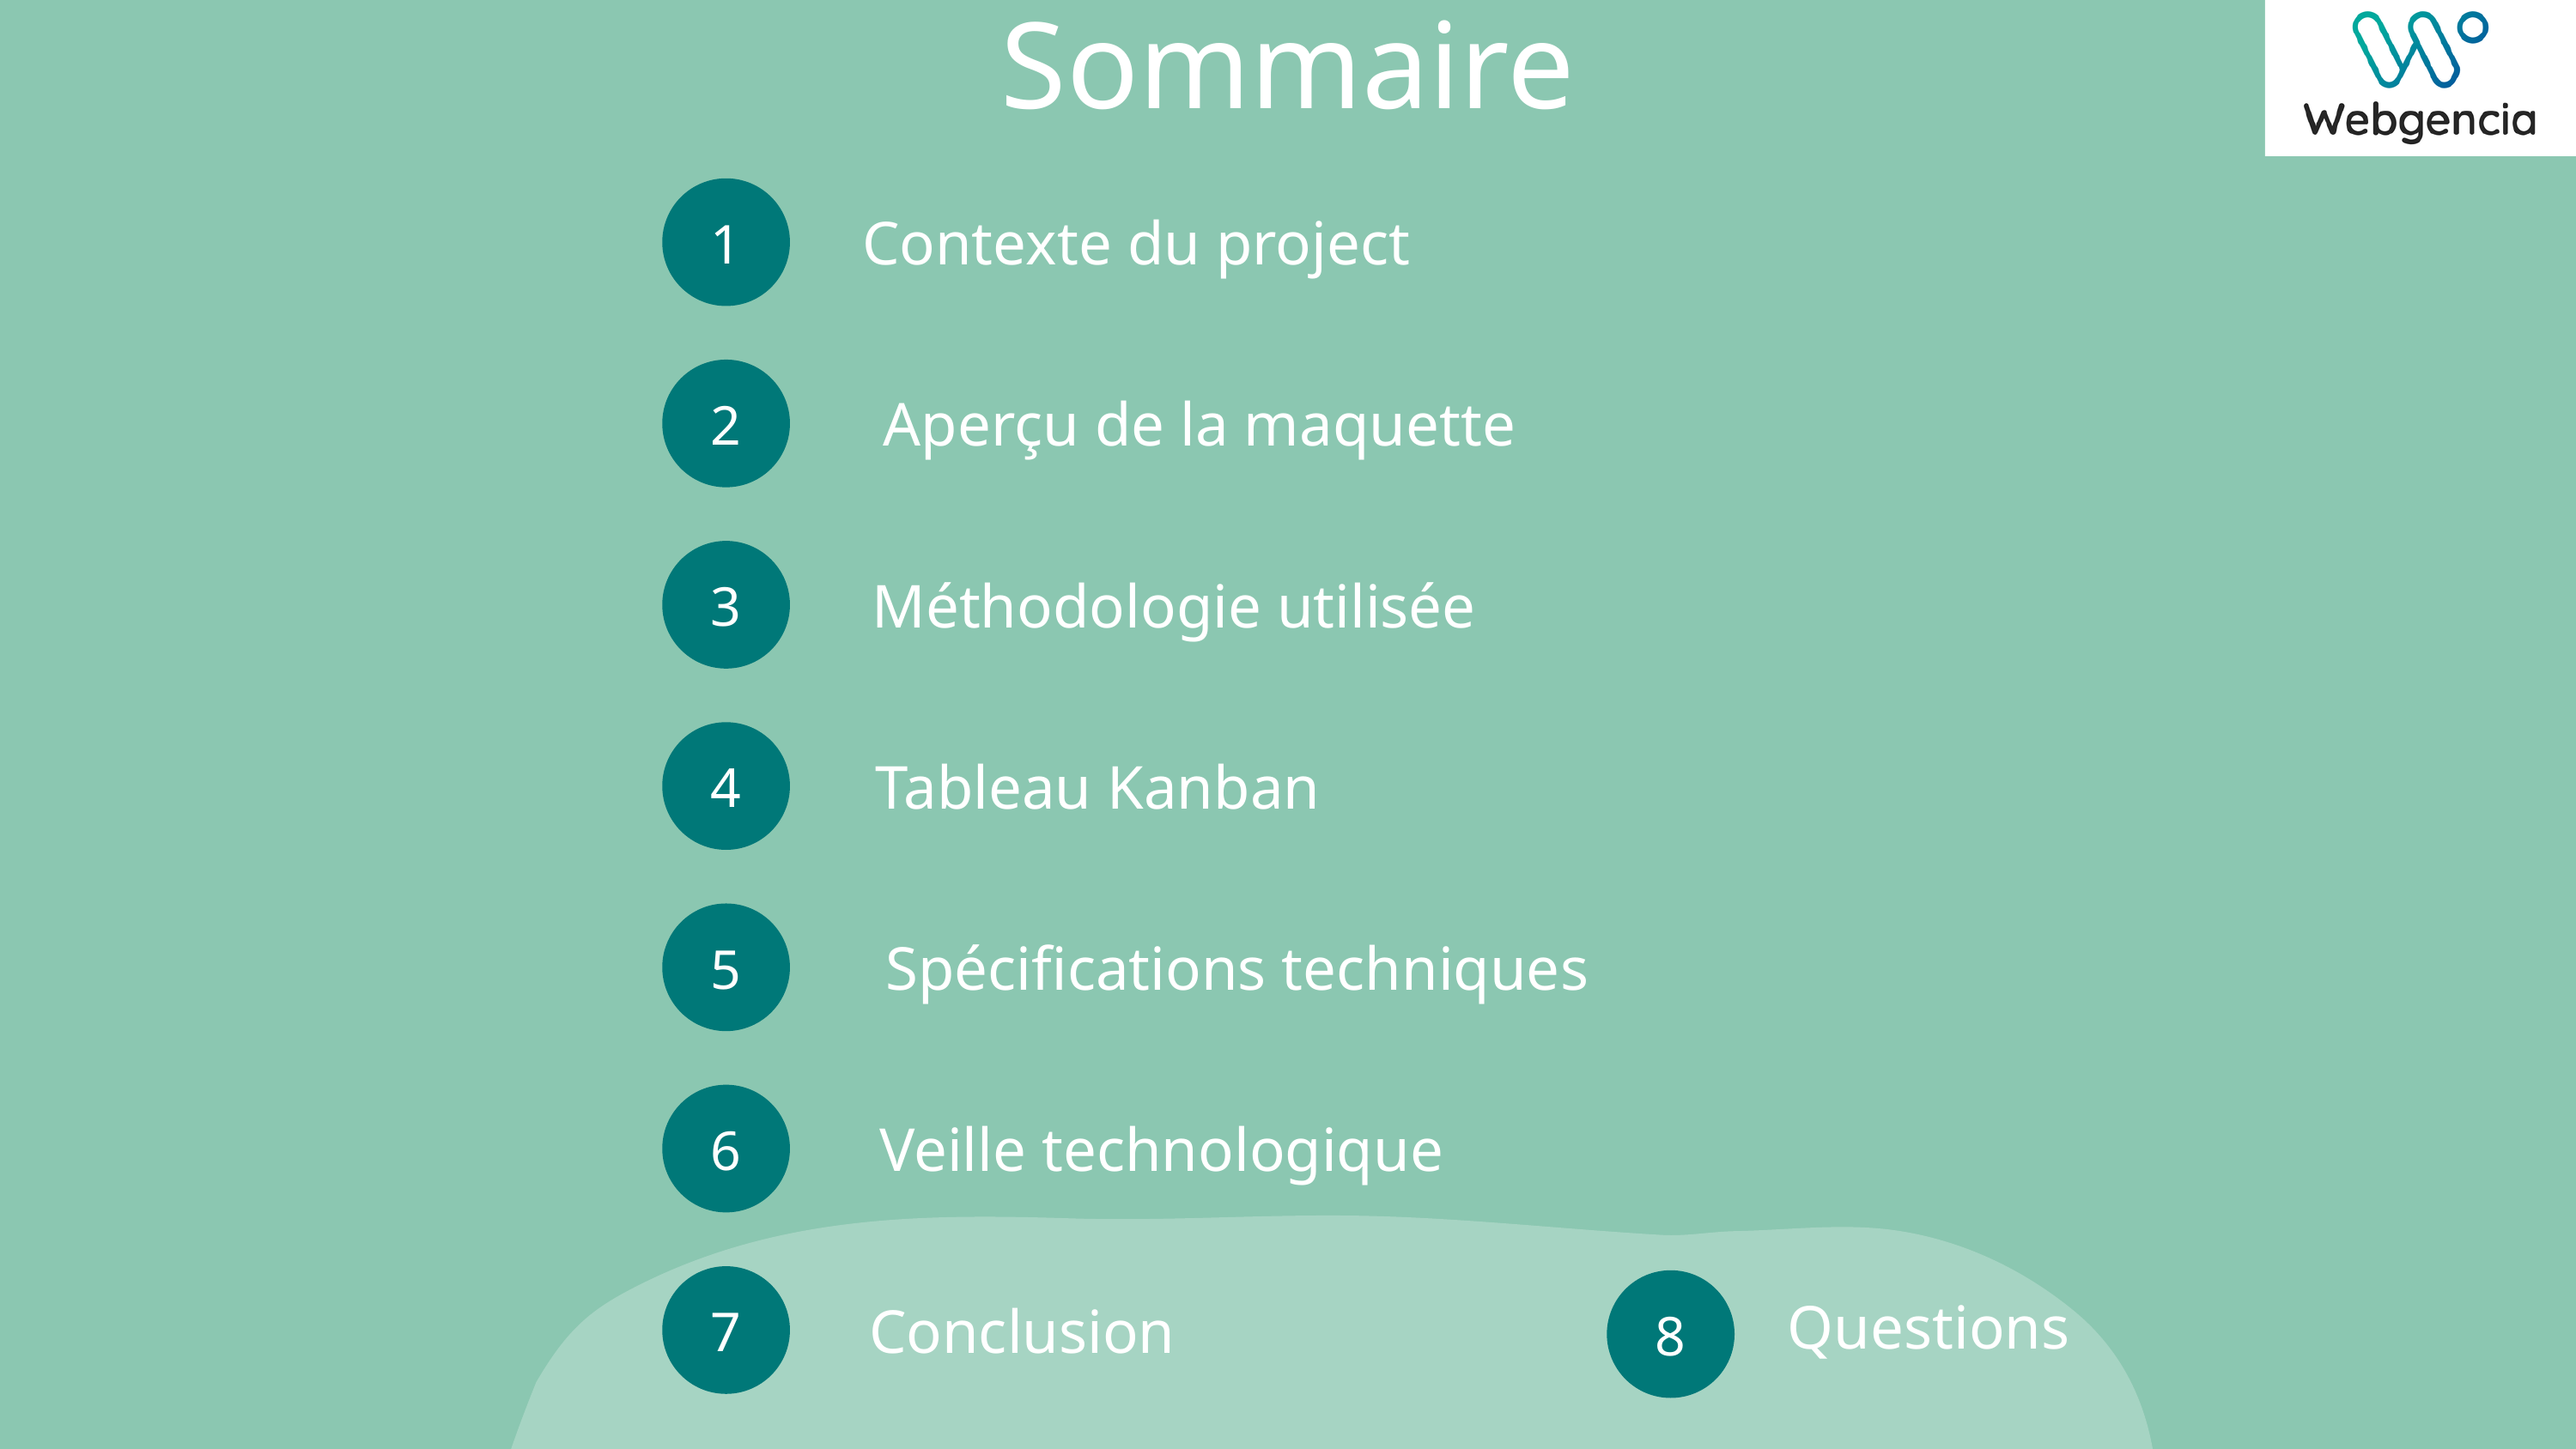

Sommaire
1
Contexte du project
2
Aperçu de la maquette
3
Méthodologie utilisée
4
Tableau Kanban
5
Spécifications techniques
6
Veille technologique
7
8
Questions
Conclusion